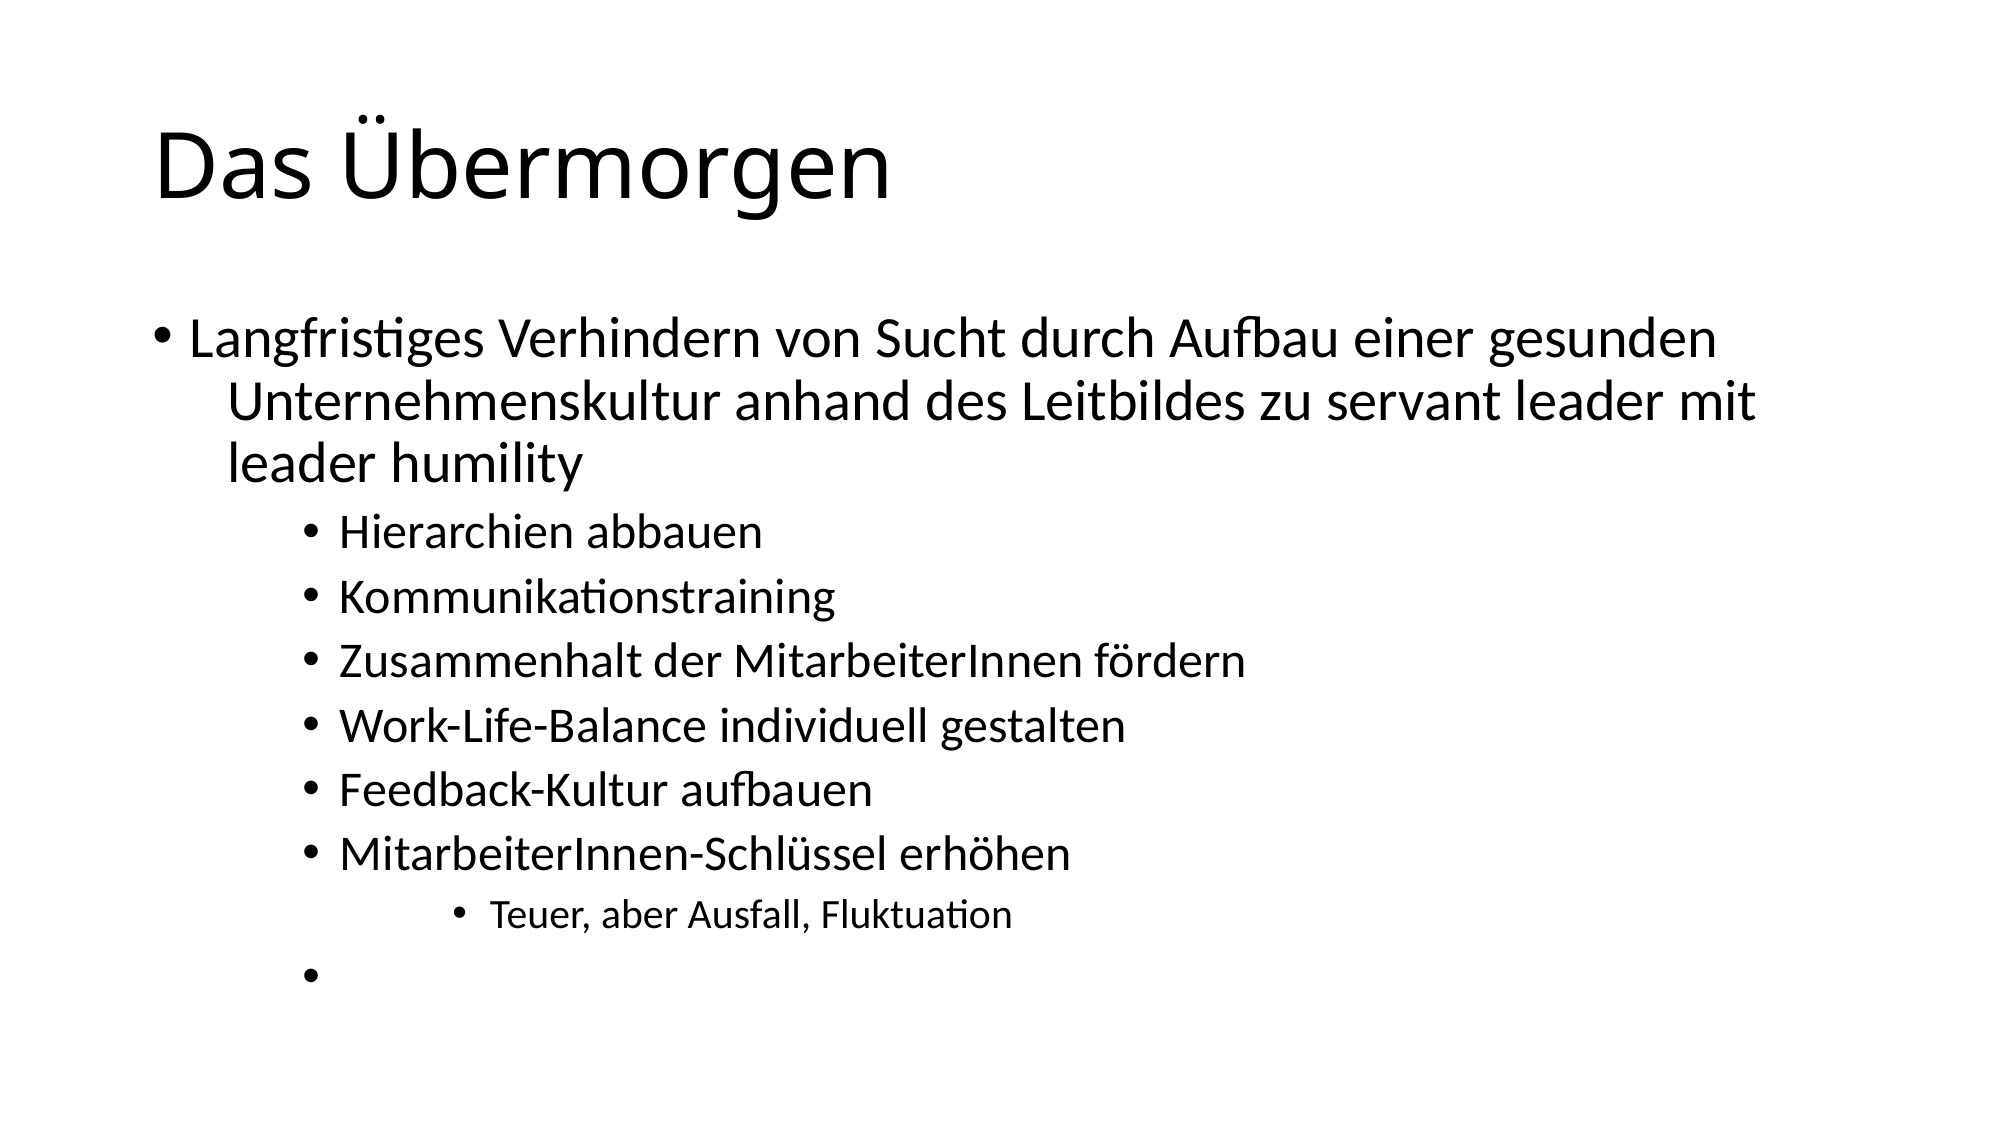

# Das Übermorgen
Langfristiges Verhindern von Sucht durch Aufbau einer gesunden Unternehmenskultur anhand des Leitbildes zu servant leader mit leader humility
Hierarchien abbauen
Kommunikationstraining
Zusammenhalt der MitarbeiterInnen fördern
Work-Life-Balance individuell gestalten
Feedback-Kultur aufbauen
MitarbeiterInnen-Schlüssel erhöhen
Teuer, aber Ausfall, Fluktuation